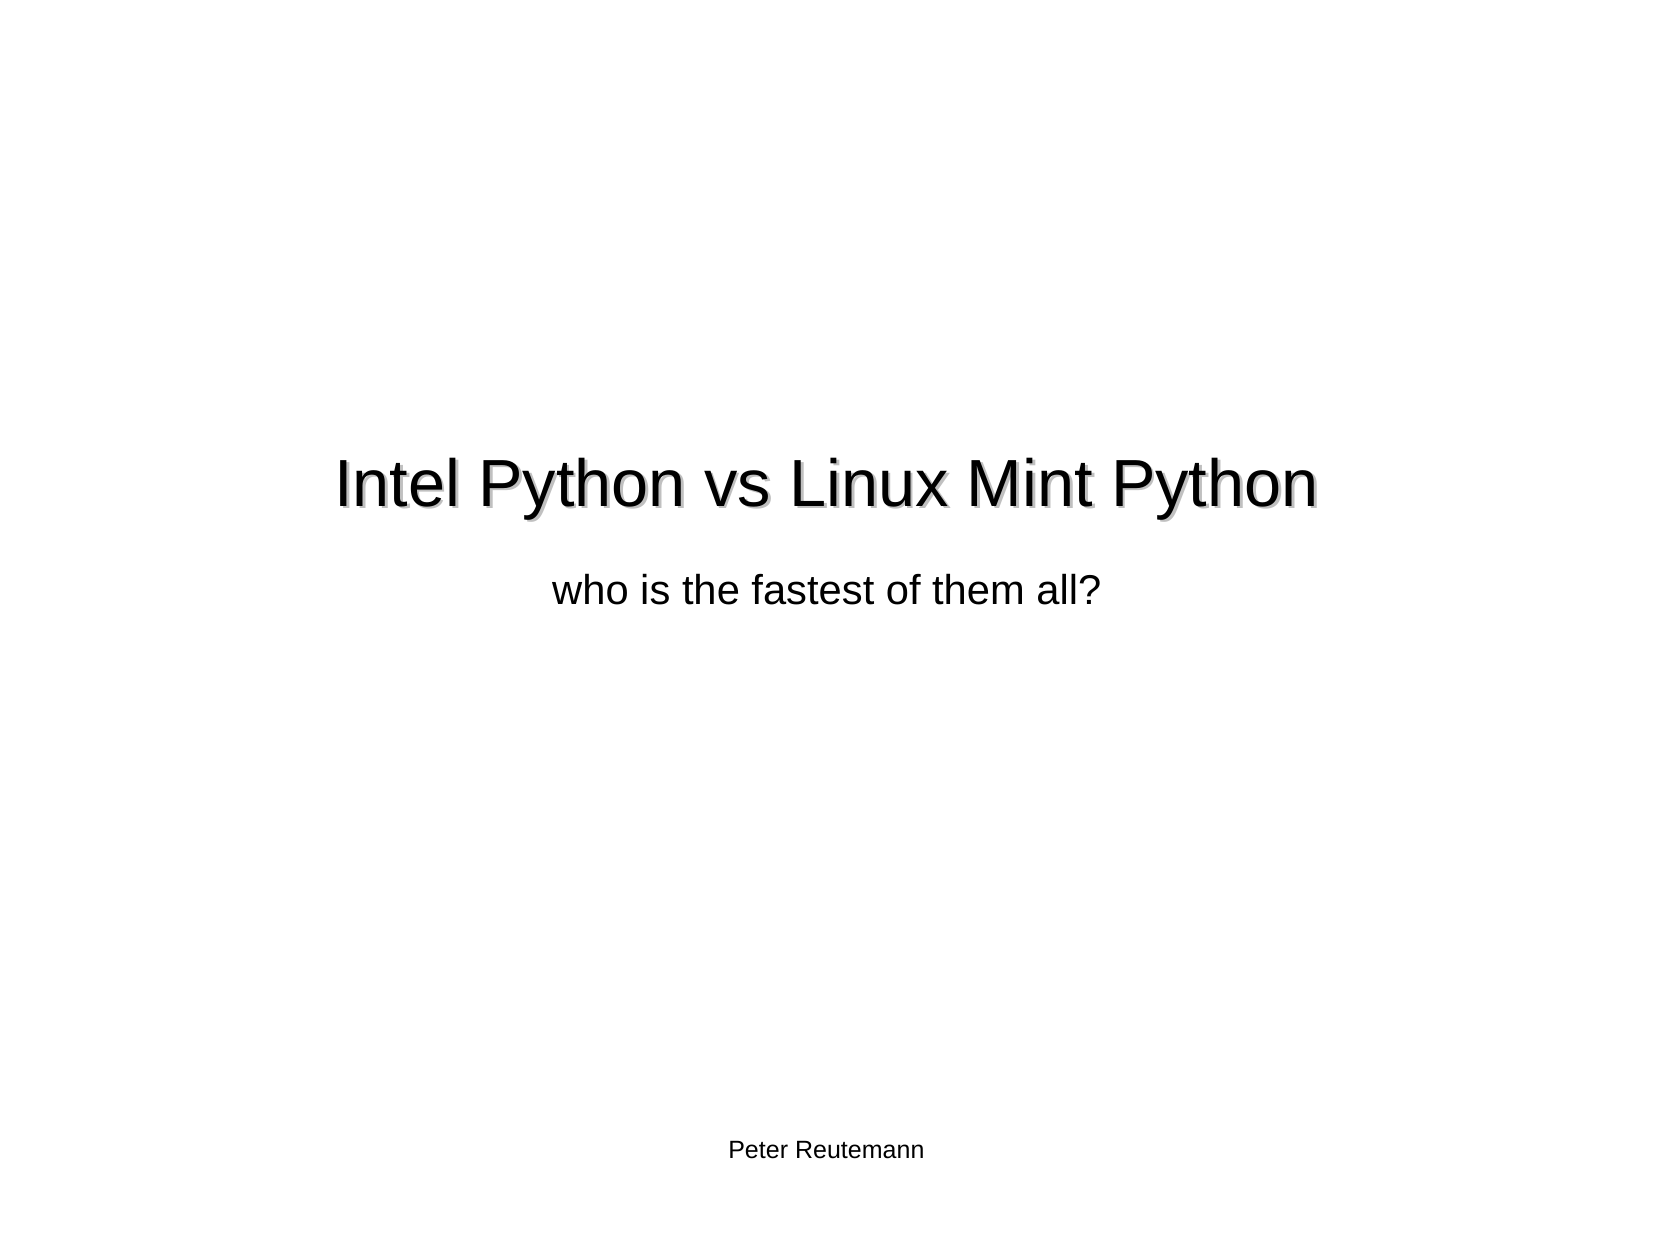

# Intel Python vs Linux Mint Python
who is the fastest of them all?
Peter Reutemann